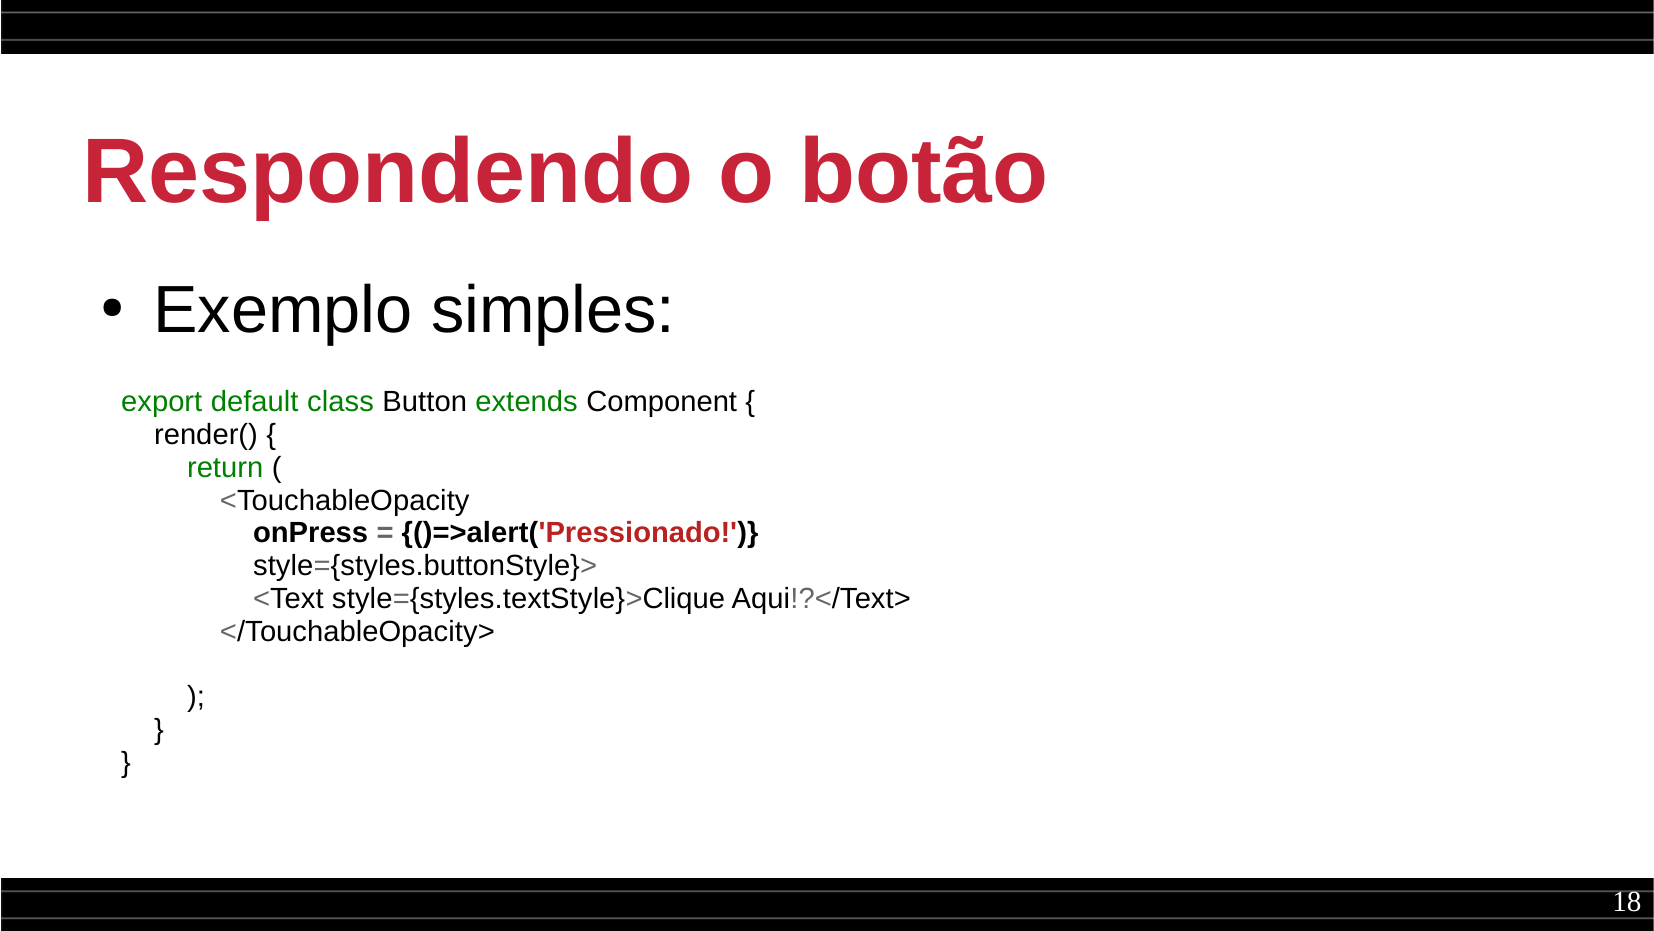

# Respondendo o botão
Exemplo simples:
export default class Button extends Component {
 render() {
 return (
 <TouchableOpacity
 onPress = {()=>alert('Pressionado!')}
 style={styles.buttonStyle}>
 <Text style={styles.textStyle}>Clique Aqui!?</Text>
 </TouchableOpacity>
 );
 }
}